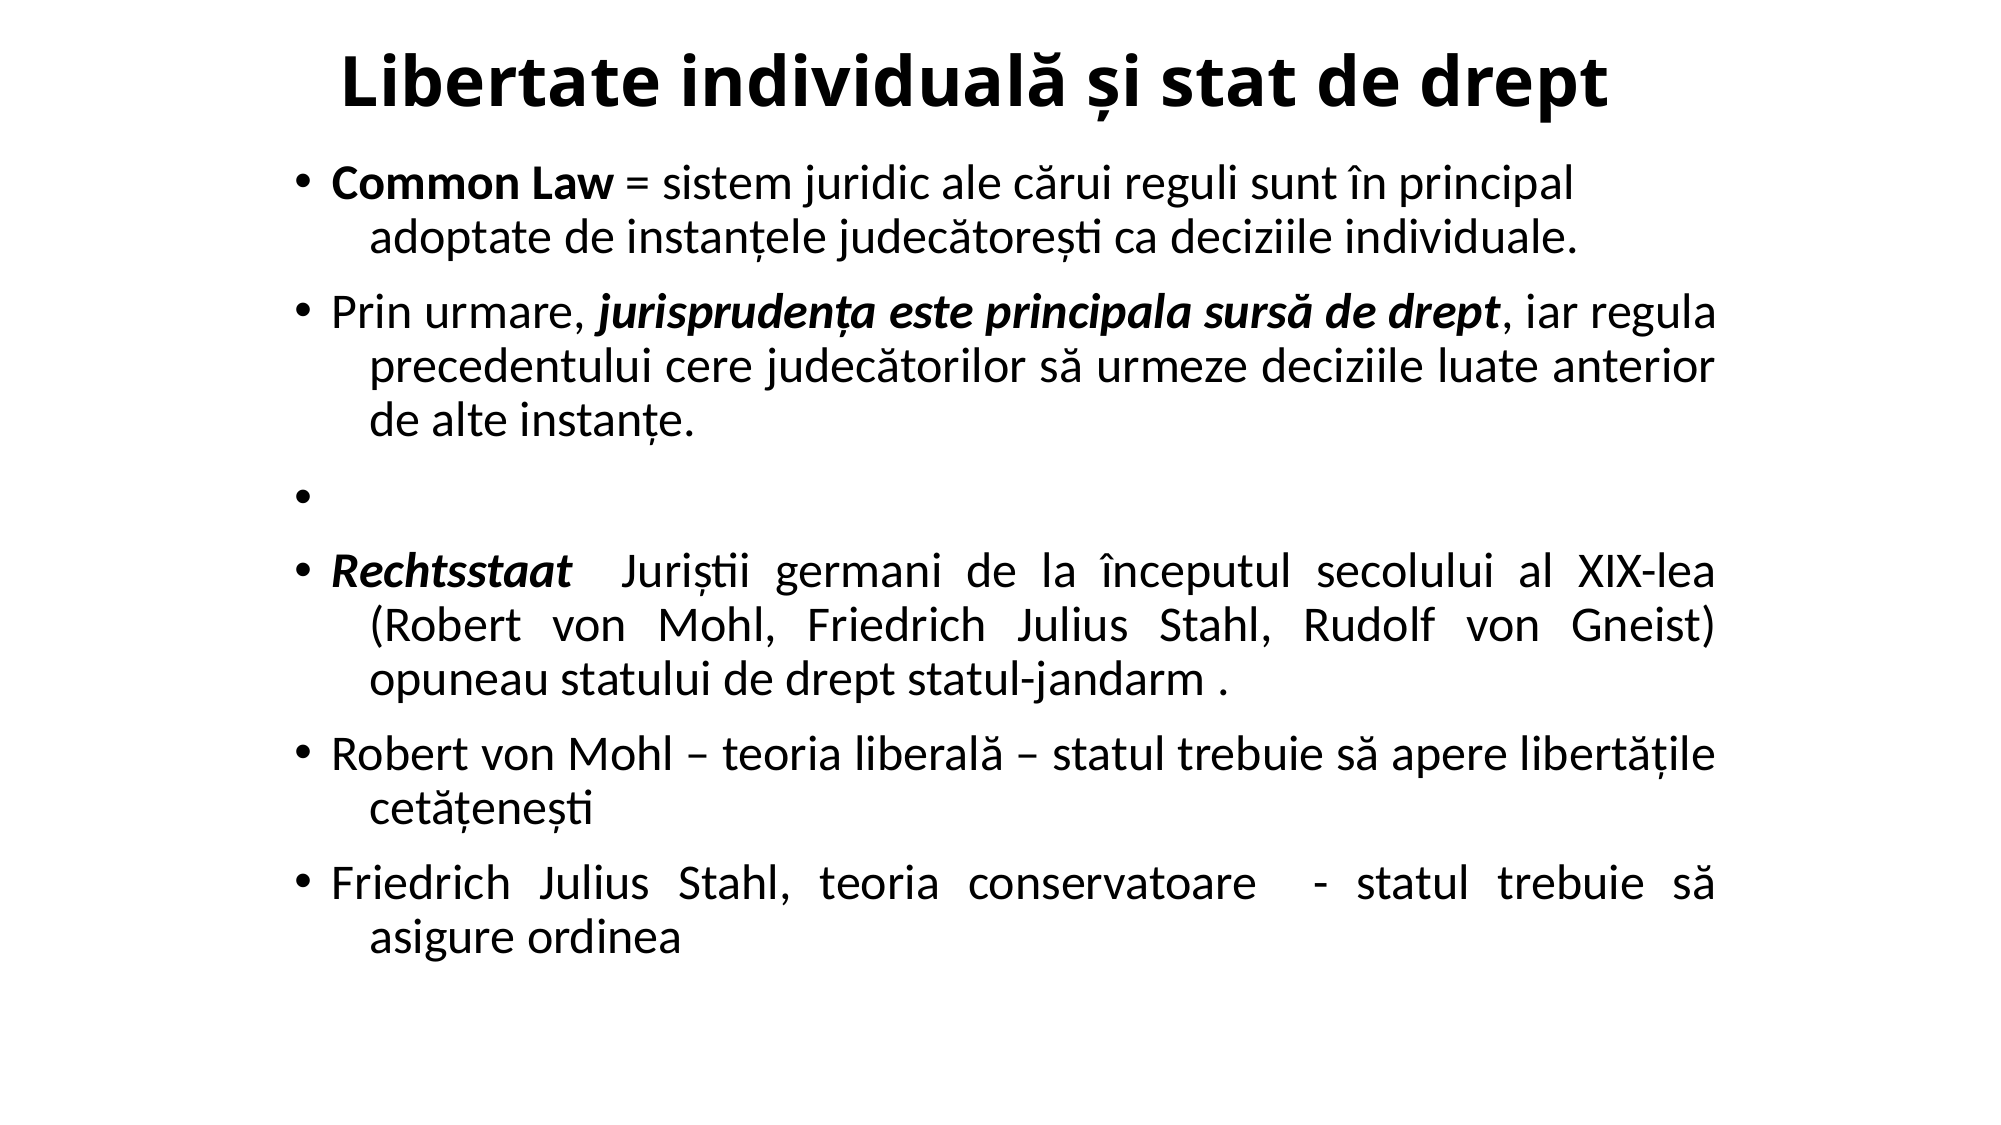

# Libertate individuală și stat de drept
Common Law = sistem juridic ale cărui reguli sunt în principal adoptate de instanțele judecătorești ca deciziile individuale.
Prin urmare, jurisprudența este principala sursă de drept, iar regula precedentului cere judecătorilor să urmeze deciziile luate anterior de alte instanțe.
Rechtsstaat Juriștii germani de la începutul secolului al XIX-lea (Robert von Mohl, Friedrich Julius Stahl, Rudolf von Gneist) opuneau statului de drept statul-jandarm .
Robert von Mohl – teoria liberală – statul trebuie să apere libertățile cetățenești
Friedrich Julius Stahl, teoria conservatoare - statul trebuie să asigure ordinea